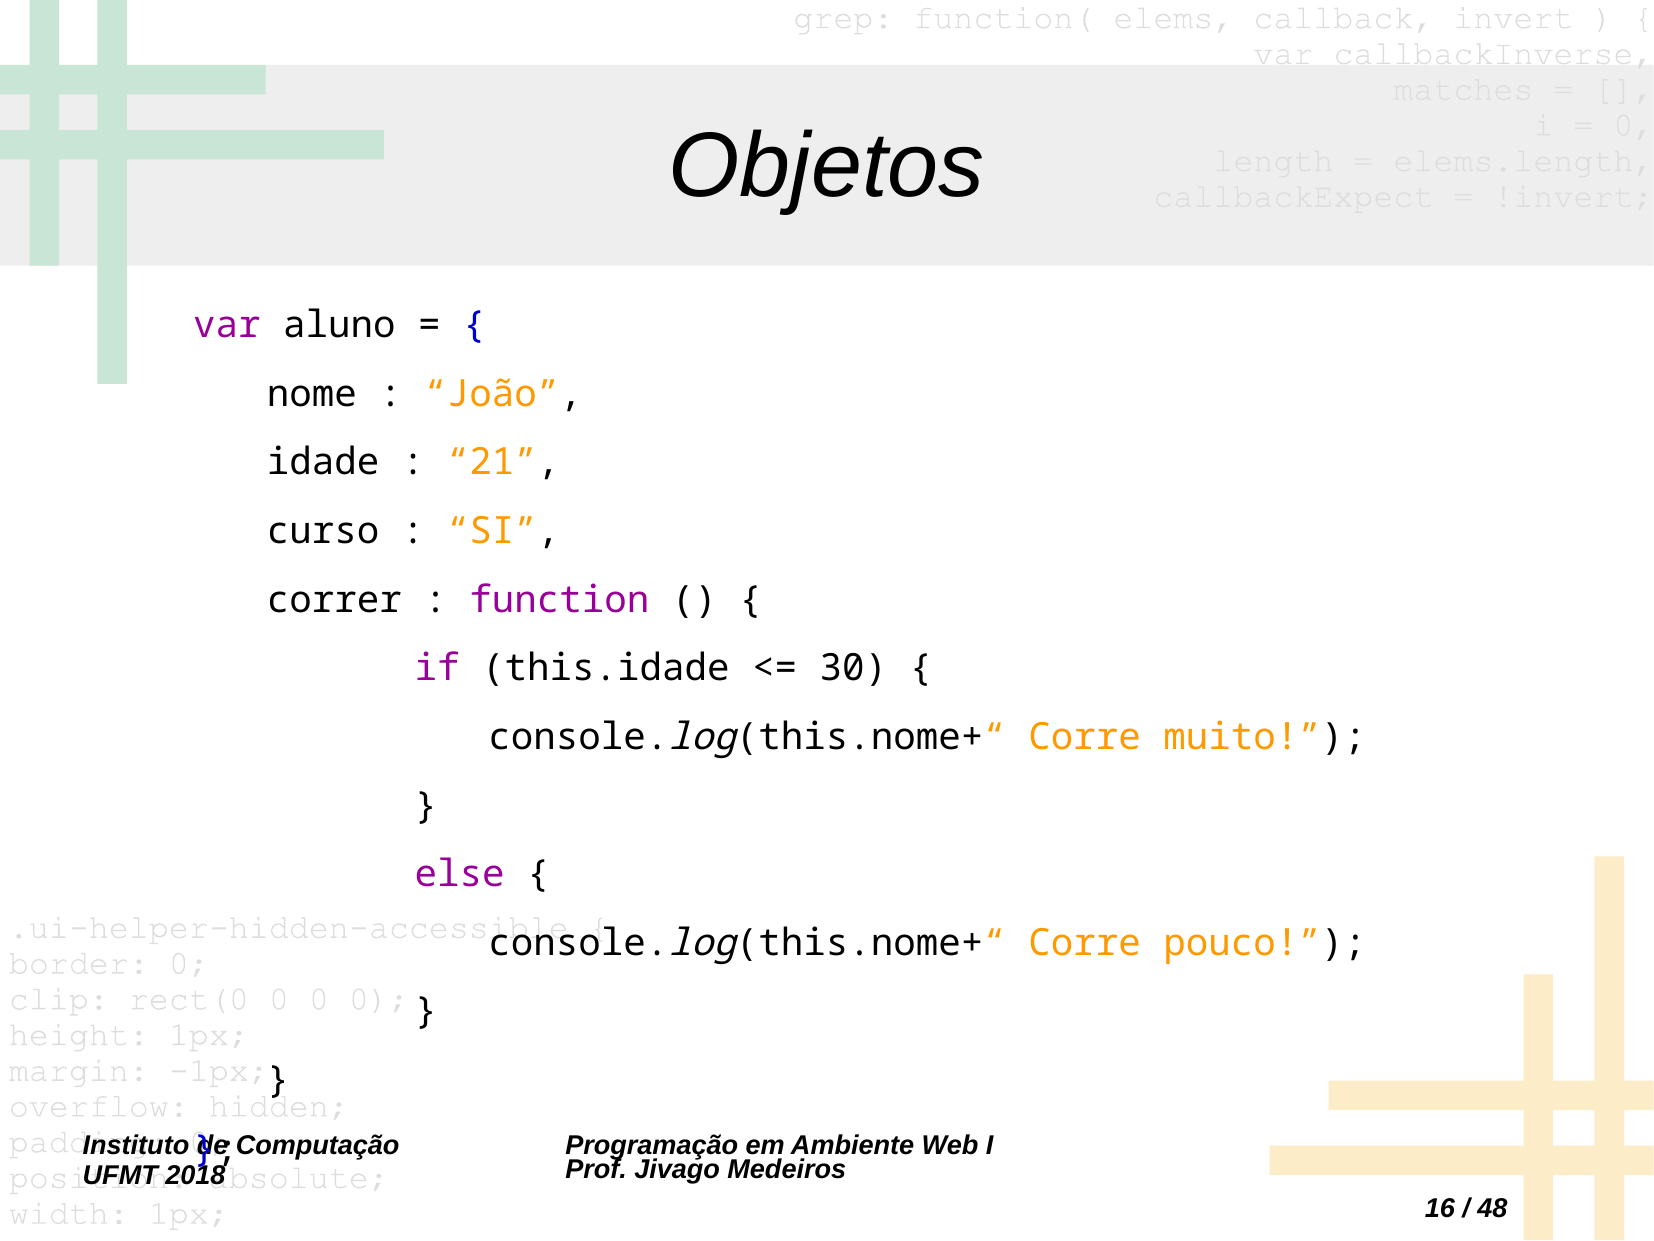

# Objetos
var aluno = {
	nome : “João”,
	idade : “21”,
	curso : “SI”,
	correr : function () {
			if (this.idade <= 30) {
				console.log(this.nome+“ Corre muito!”);
			}
			else {
				console.log(this.nome+“ Corre pouco!”);
			}
	}
};
Programação em Ambiente Web I Prof. Jivago Medeiros
16